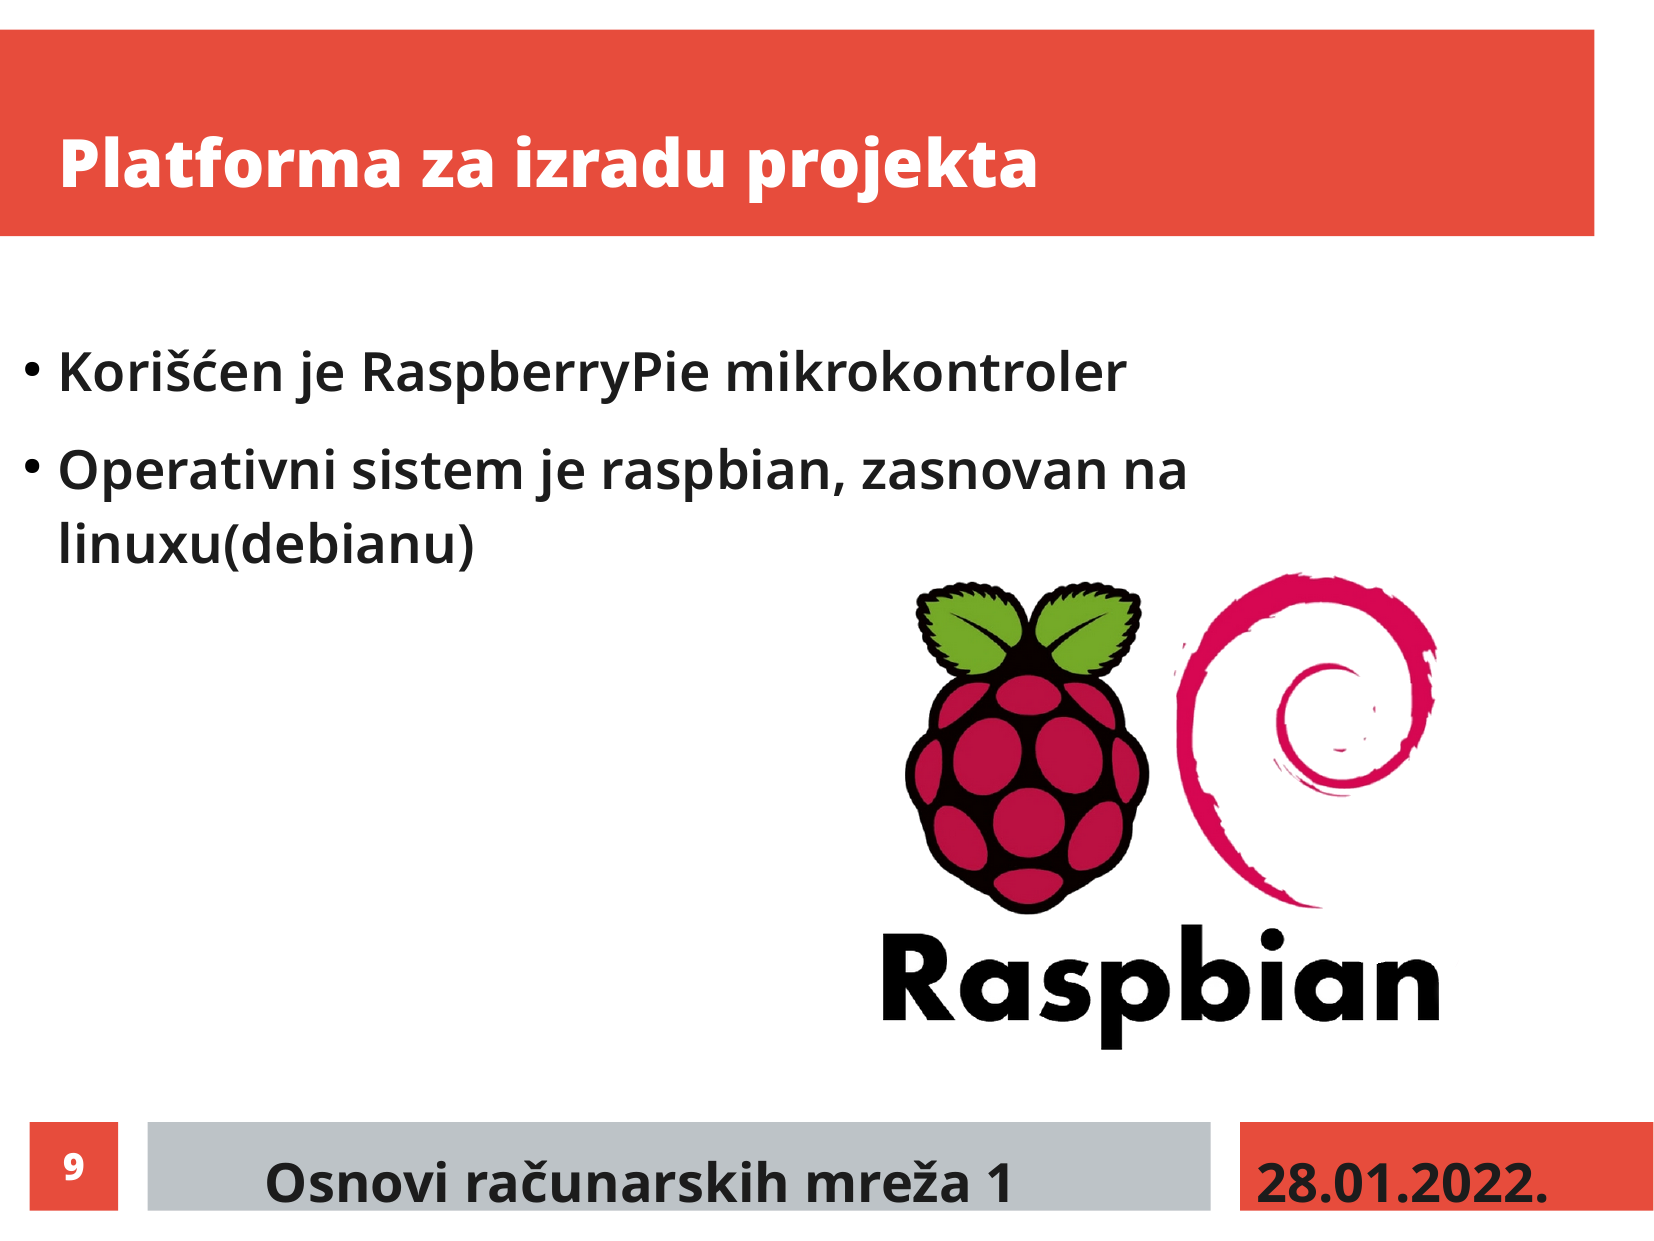

# Platforma za izradu projekta
Korišćen je RaspberryPie mikrokontroler
Operativni sistem je raspbian, zasnovan na linuxu(debianu)
9
Osnovi računarskih mreža 1
28.01.2022.